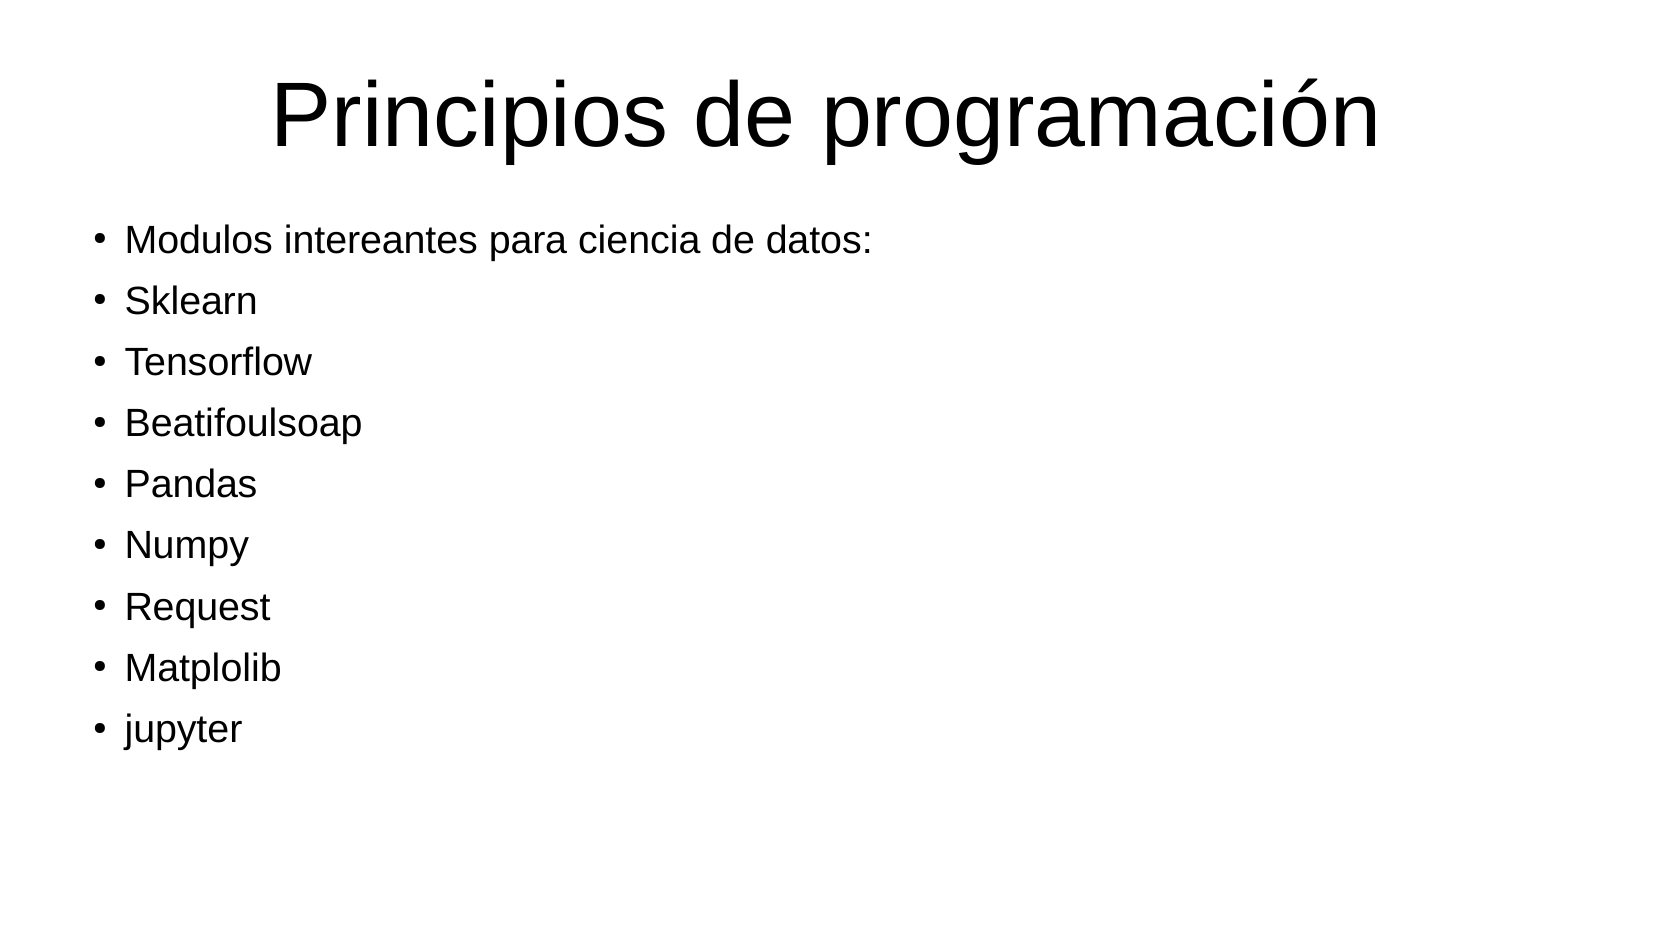

# Principios de programación
Modulos intereantes para ciencia de datos:
Sklearn
Tensorflow
Beatifoulsoap
Pandas
Numpy
Request
Matplolib
jupyter